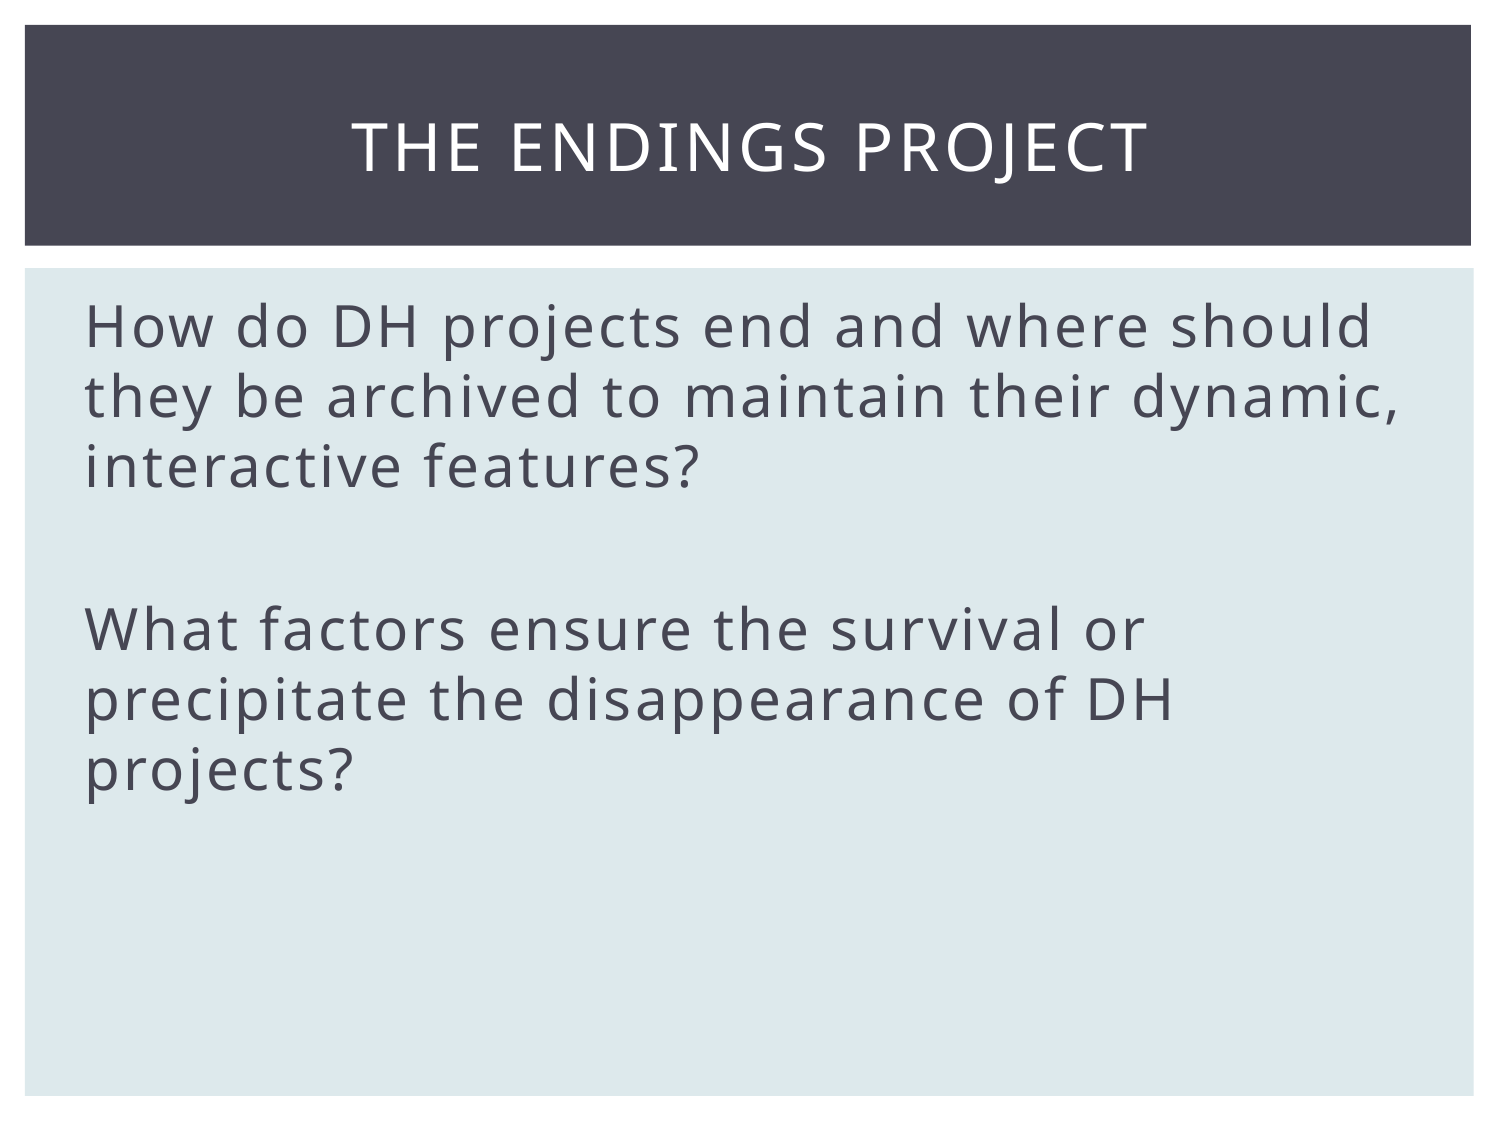

The Endings project
# How do DH projects end and where should they be archived to maintain their dynamic, interactive features?
What factors ensure the survival or precipitate the disappearance of DH projects?